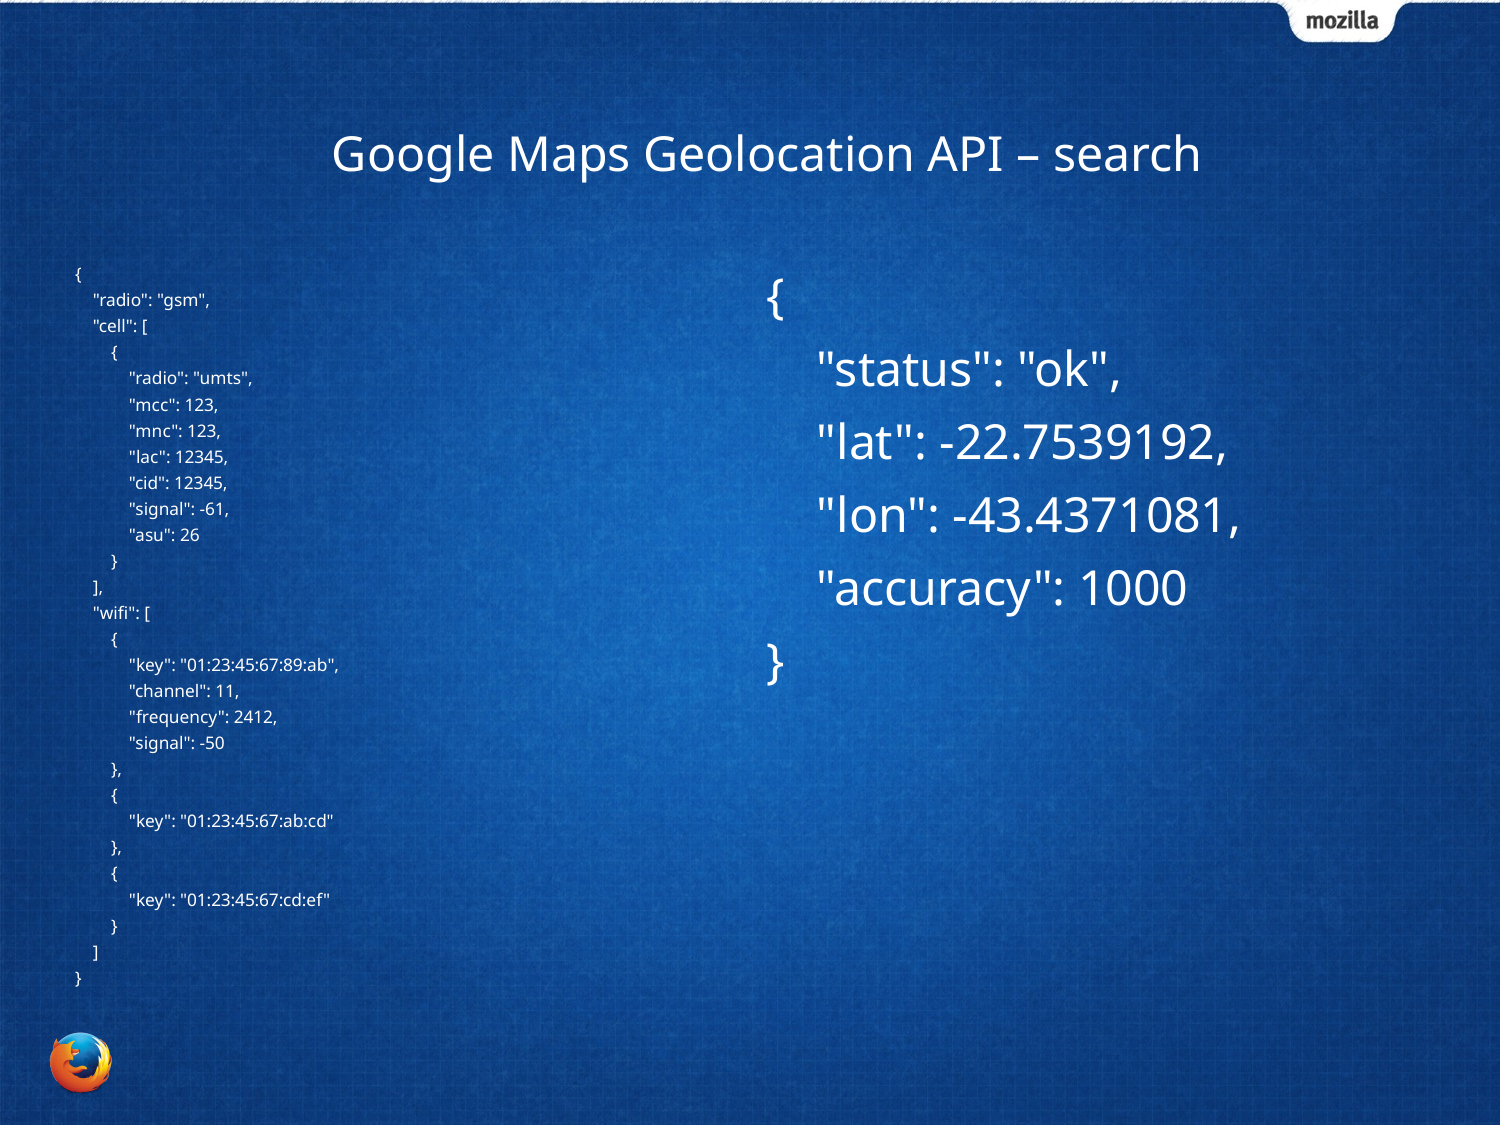

# Google Maps Geolocation API – search
{
 "radio": "gsm",
 "cell": [
 {
 "radio": "umts",
 "mcc": 123,
 "mnc": 123,
 "lac": 12345,
 "cid": 12345,
 "signal": -61,
 "asu": 26
 }
 ],
 "wifi": [
 {
 "key": "01:23:45:67:89:ab",
 "channel": 11,
 "frequency": 2412,
 "signal": -50
 },
 {
 "key": "01:23:45:67:ab:cd"
 },
 {
 "key": "01:23:45:67:cd:ef"
 }
 ]
}
{
 "status": "ok",
 "lat": -22.7539192,
 "lon": -43.4371081,
 "accuracy": 1000
}